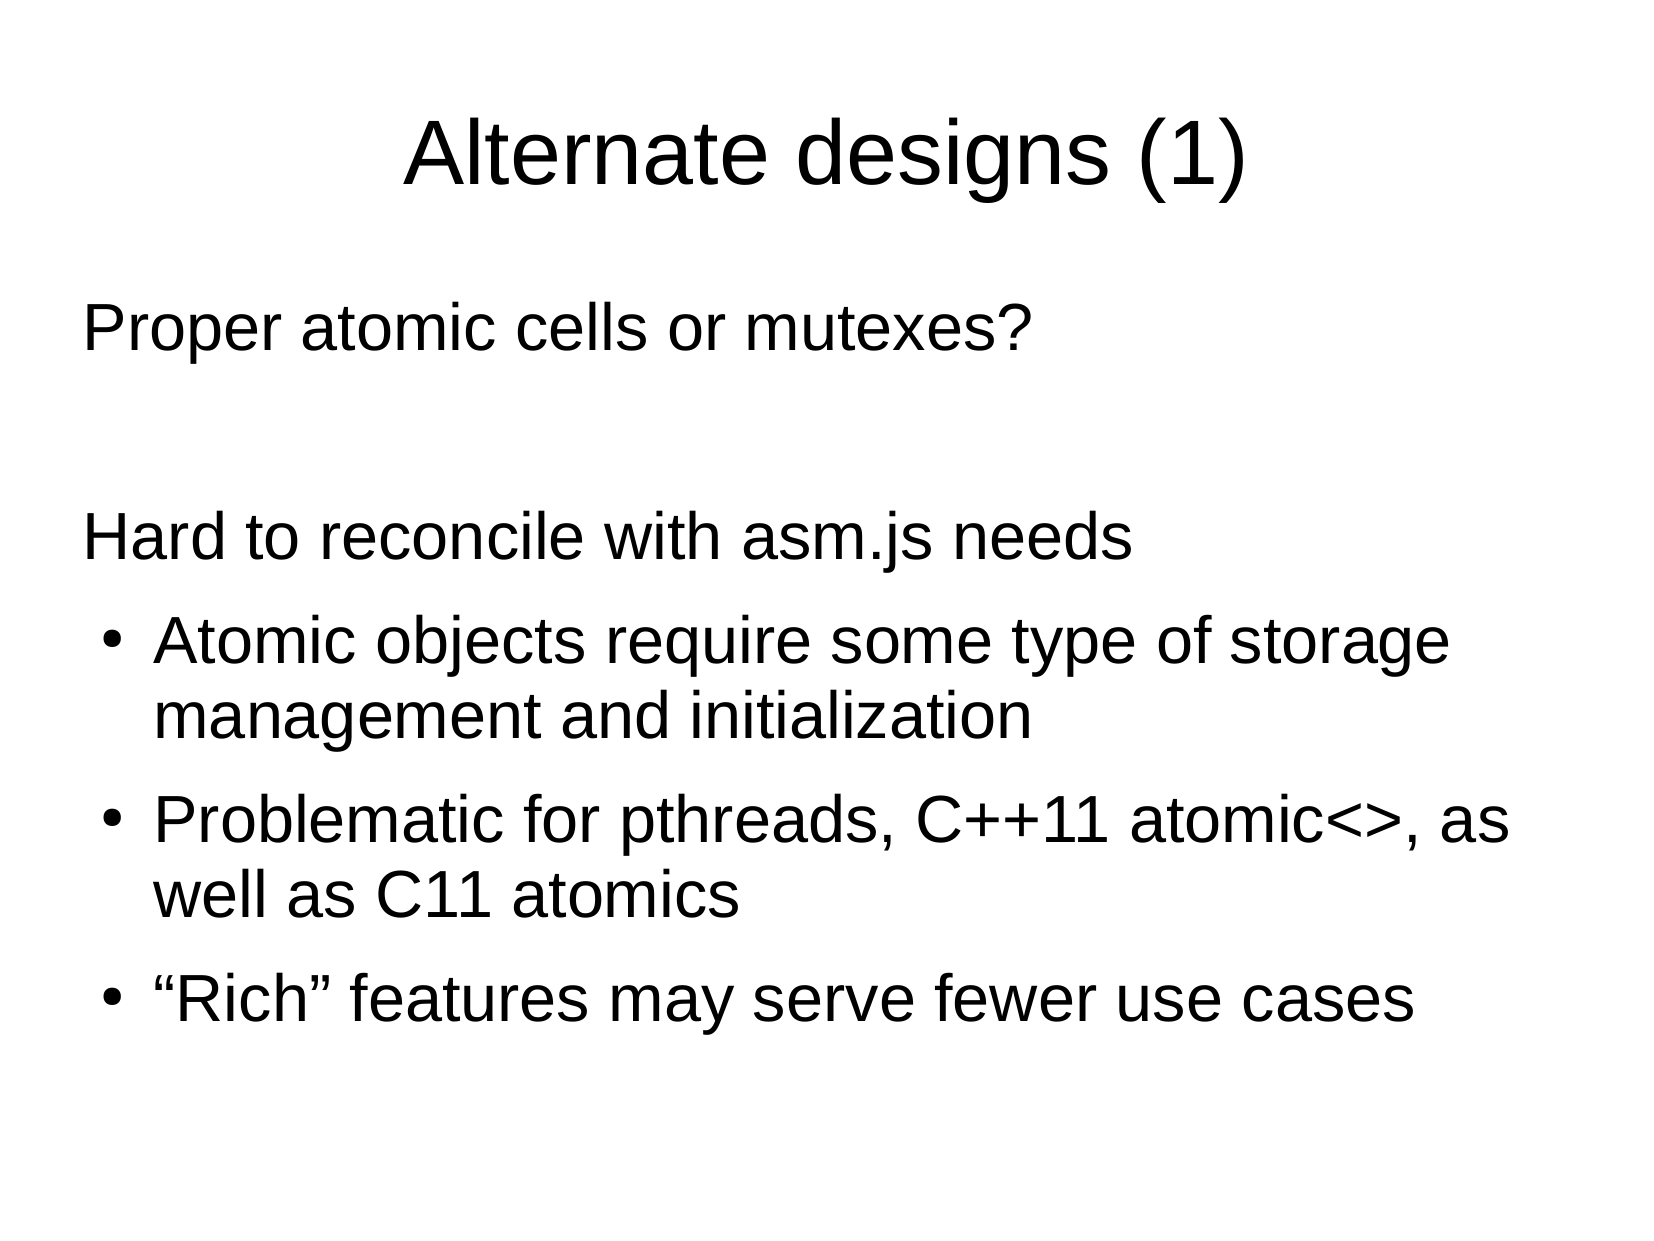

# Alternate designs (1)
Proper atomic cells or mutexes?
Hard to reconcile with asm.js needs
Atomic objects require some type of storage management and initialization
Problematic for pthreads, C++11 atomic<>, as well as C11 atomics
“Rich” features may serve fewer use cases